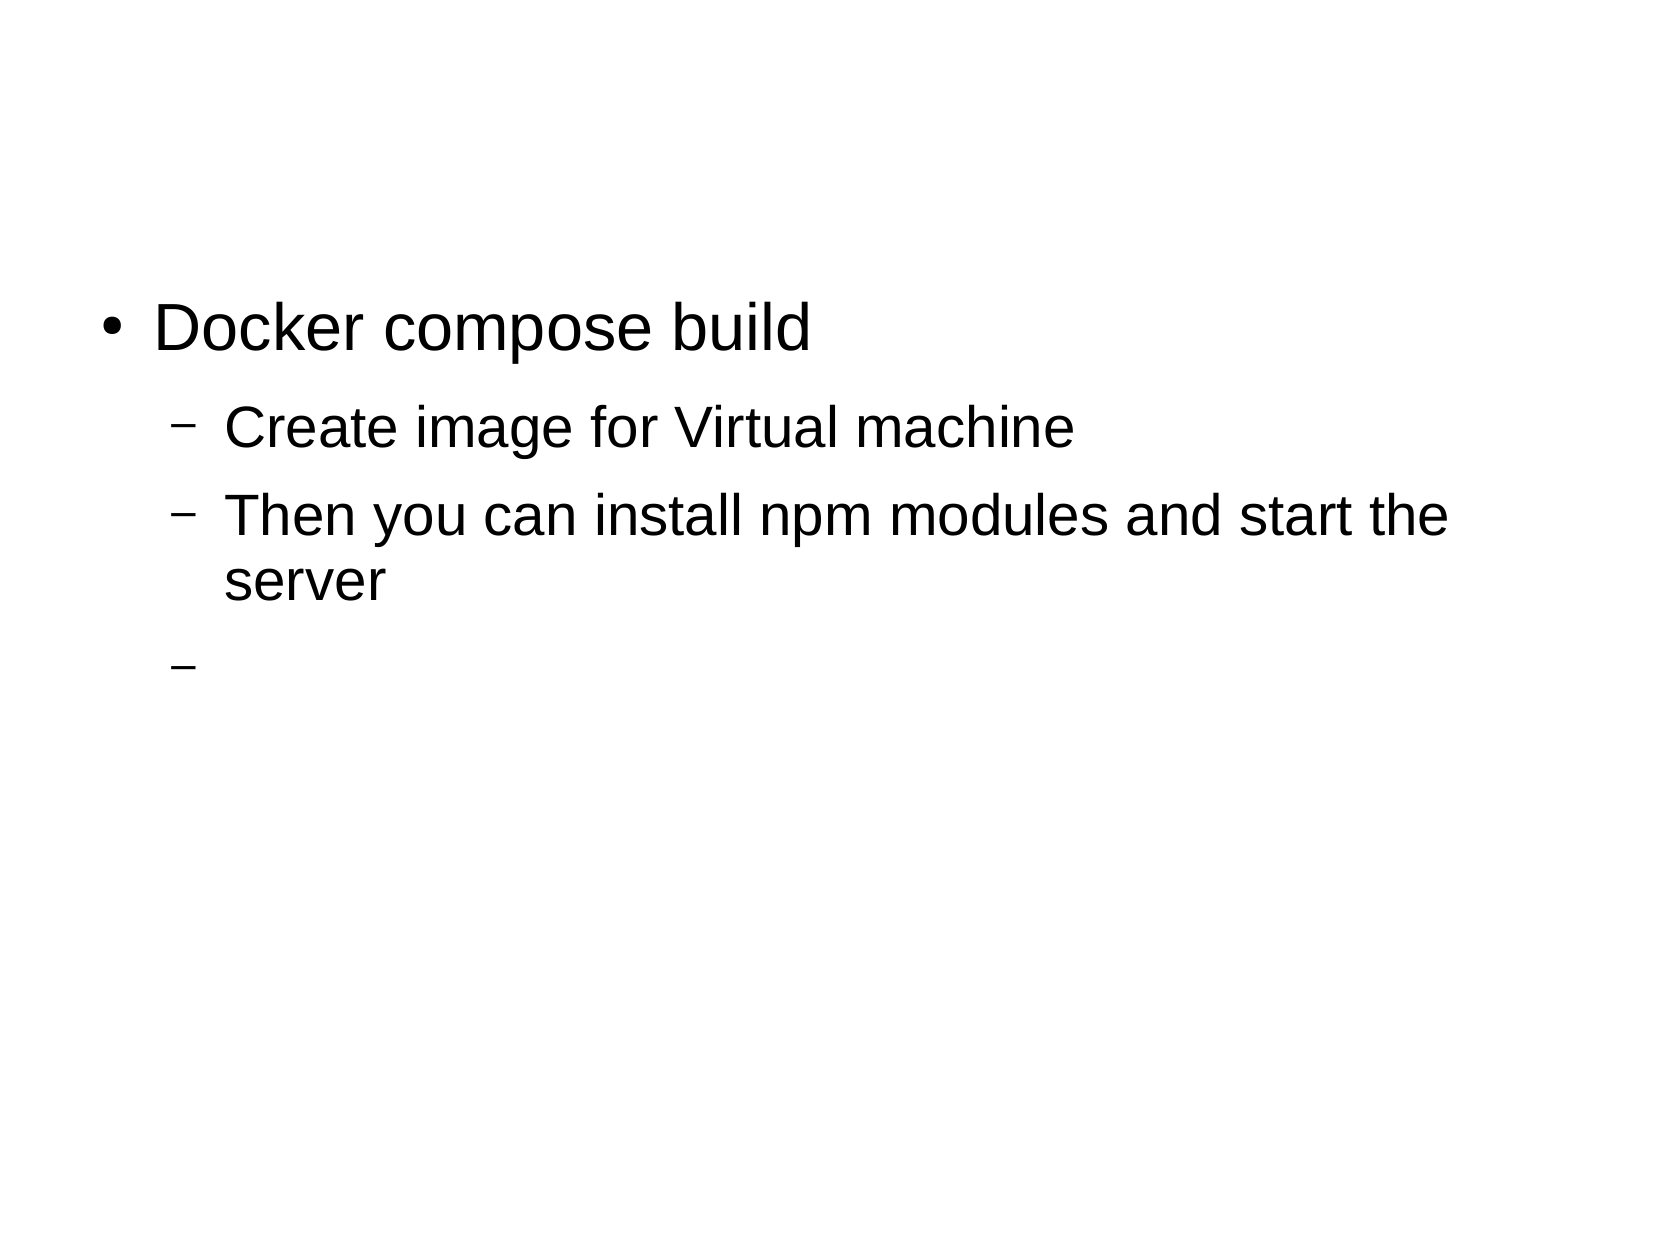

#
Docker compose build
Create image for Virtual machine
Then you can install npm modules and start the server